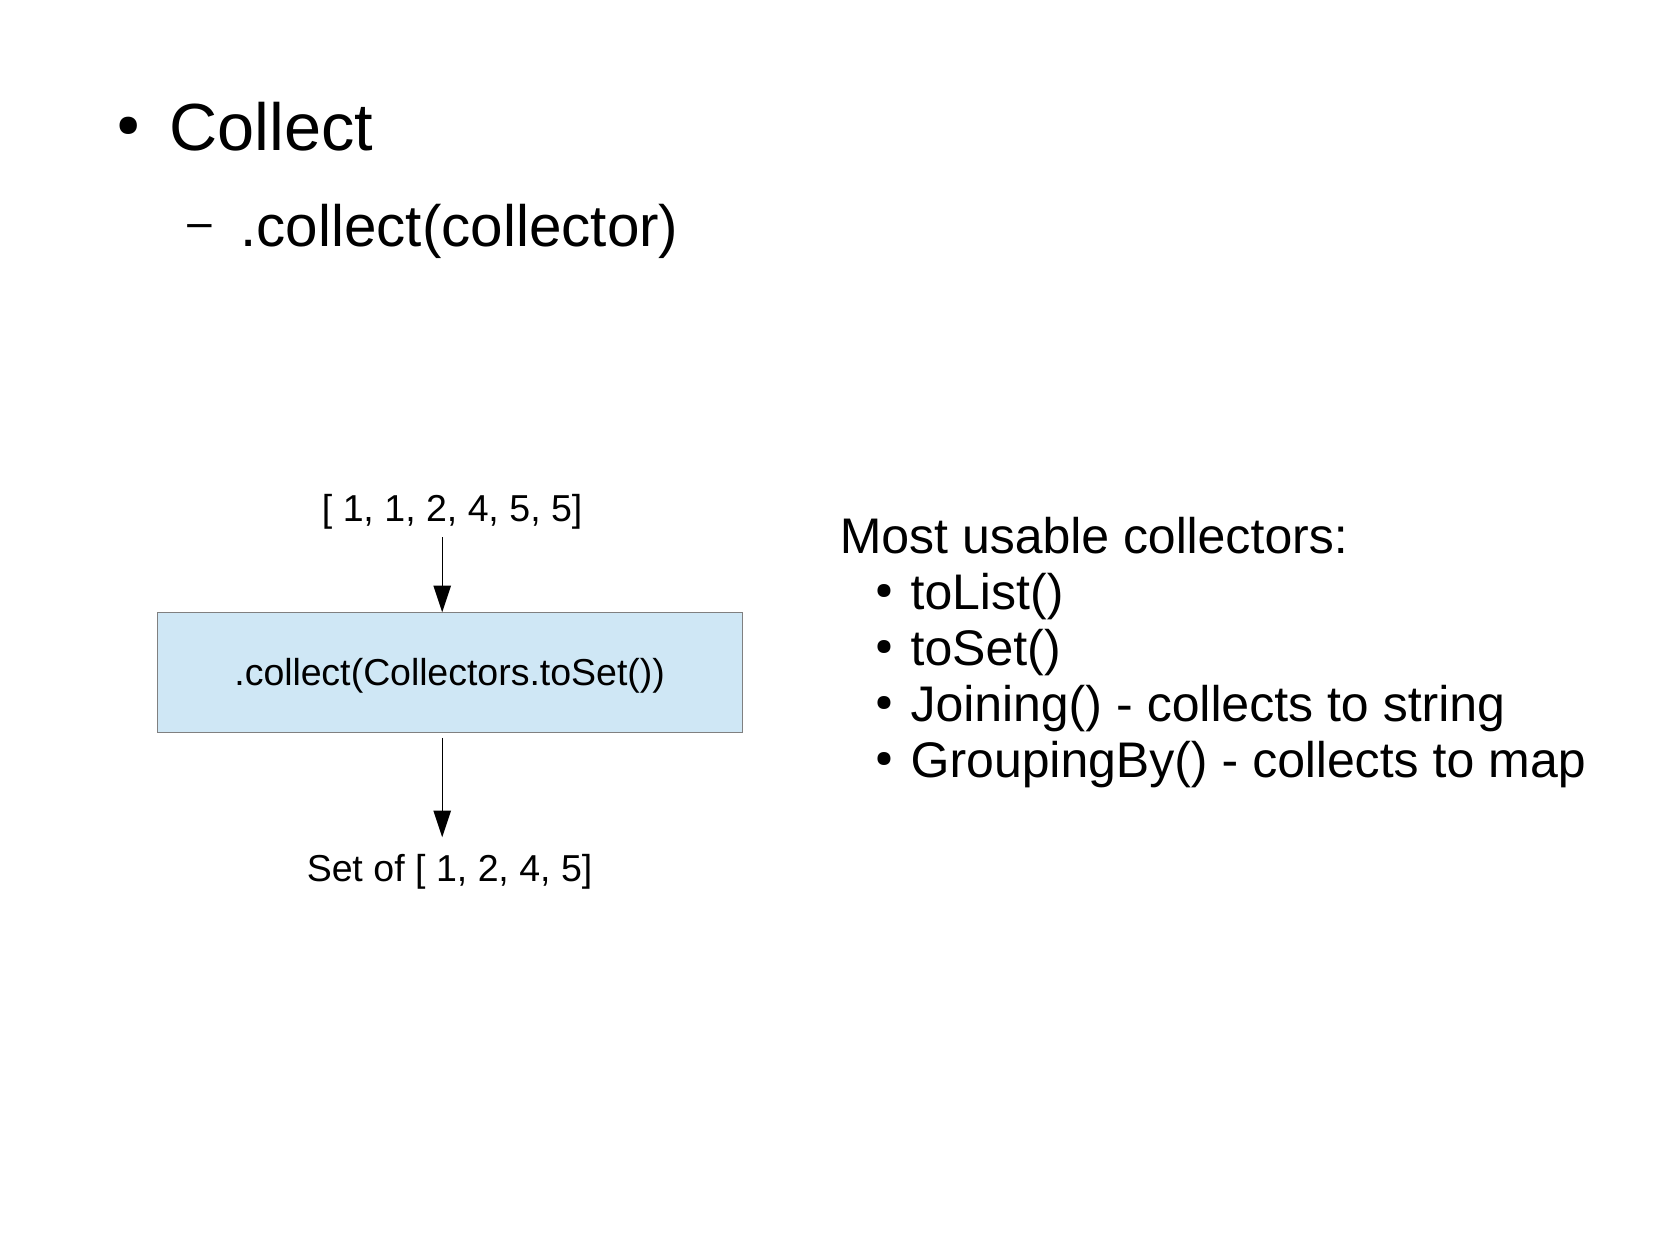

# Collect
.collect(collector)
[ 1, 1, 2, 4, 5, 5]
Most usable collectors:
toList()
toSet()
Joining() - collects to string
GroupingBy() - collects to map
.collect(Collectors.toSet())
Set of [ 1, 2, 4, 5]